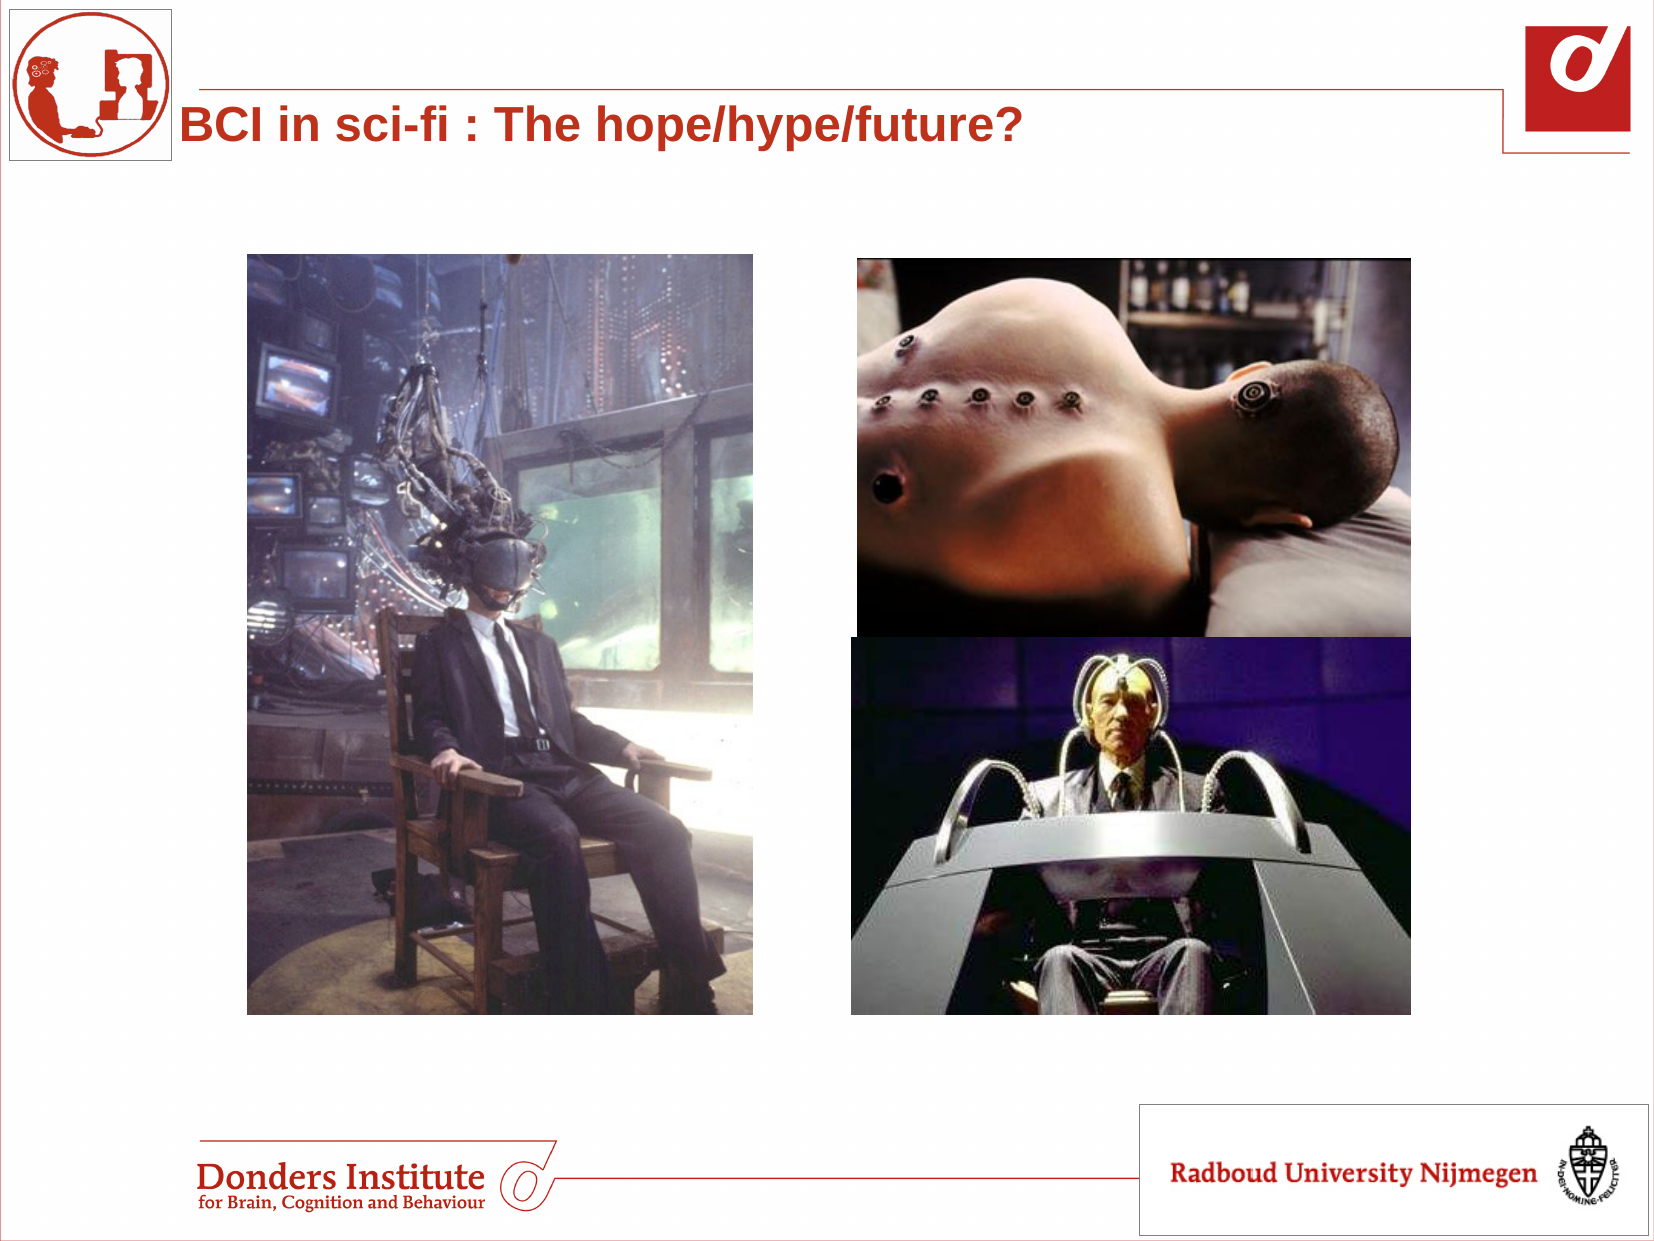

# BCI in sci-fi : The hope/hype/future?